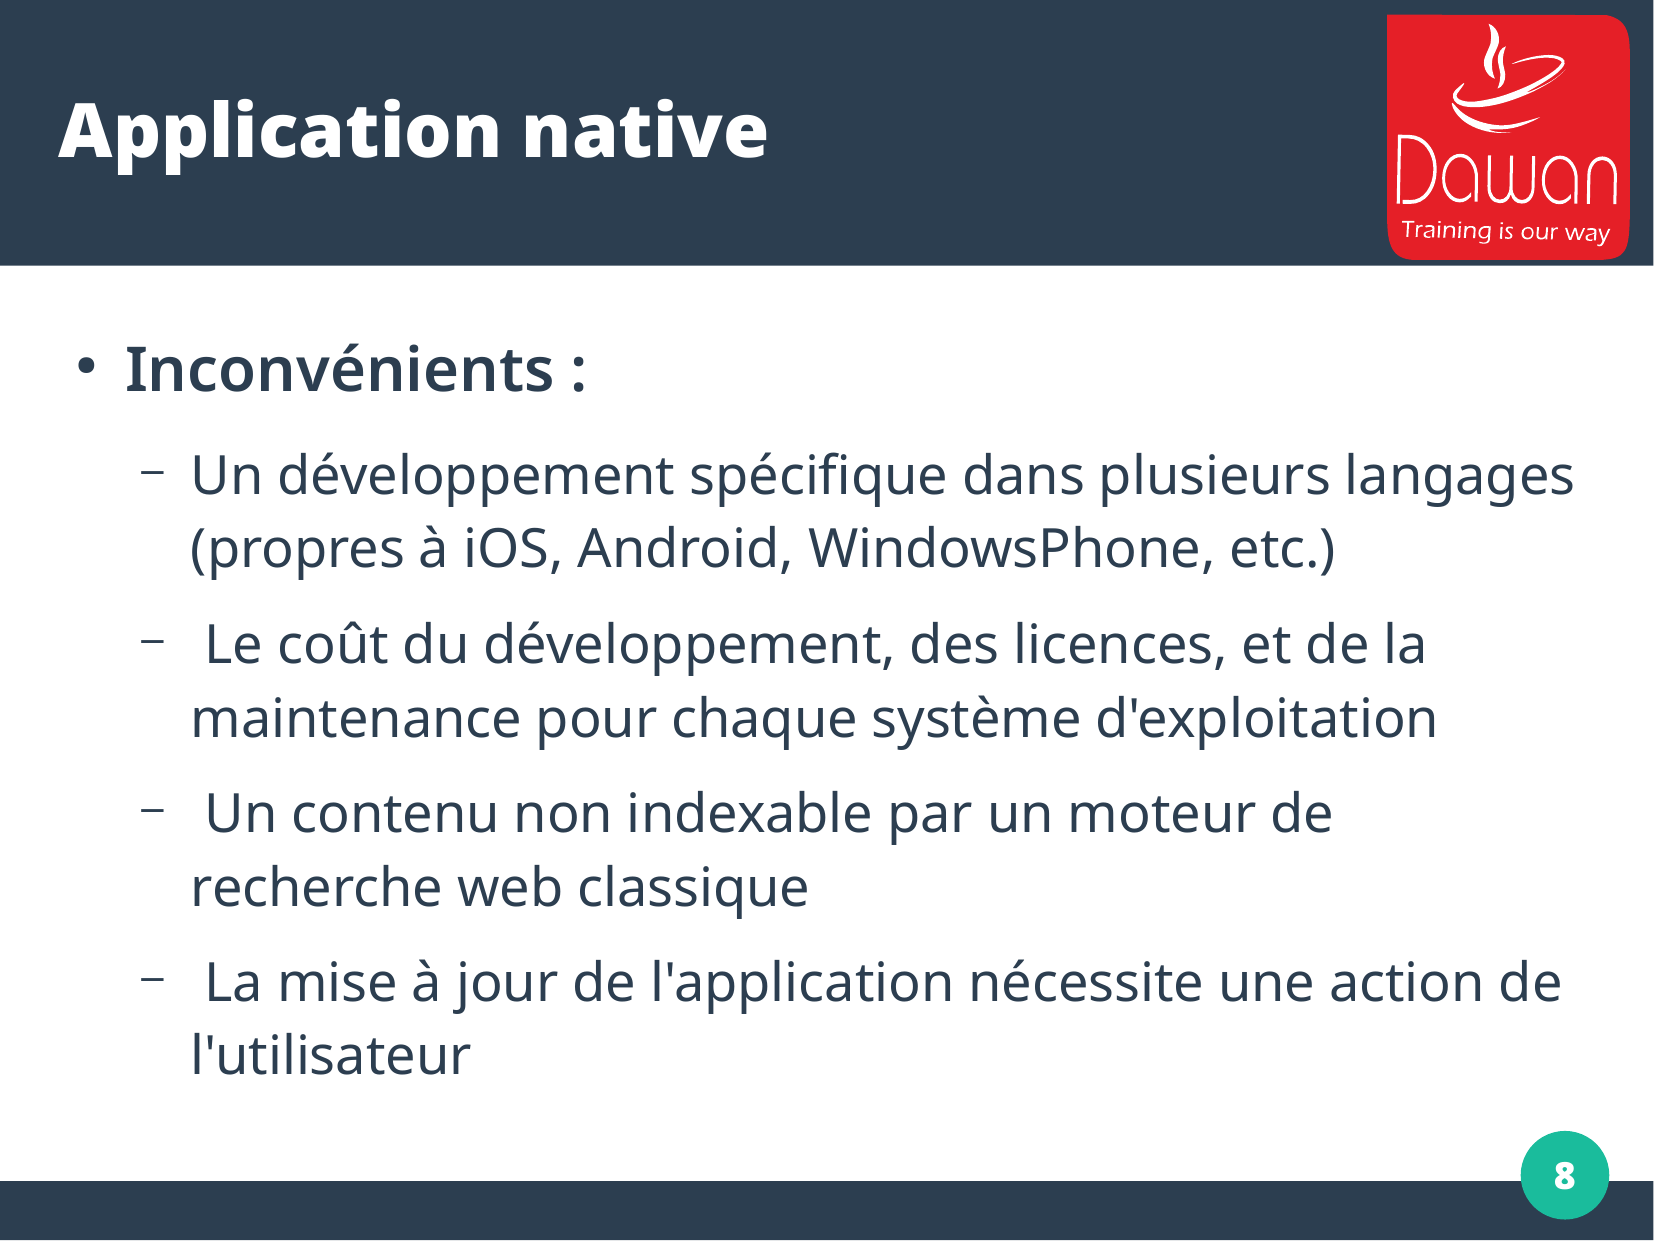

# Application native
Inconvénients :
Un développement spécifique dans plusieurs langages (propres à iOS, Android, WindowsPhone, etc.)
 Le coût du développement, des licences, et de la maintenance pour chaque système d'exploitation
 Un contenu non indexable par un moteur de recherche web classique
 La mise à jour de l'application nécessite une action de l'utilisateur
8